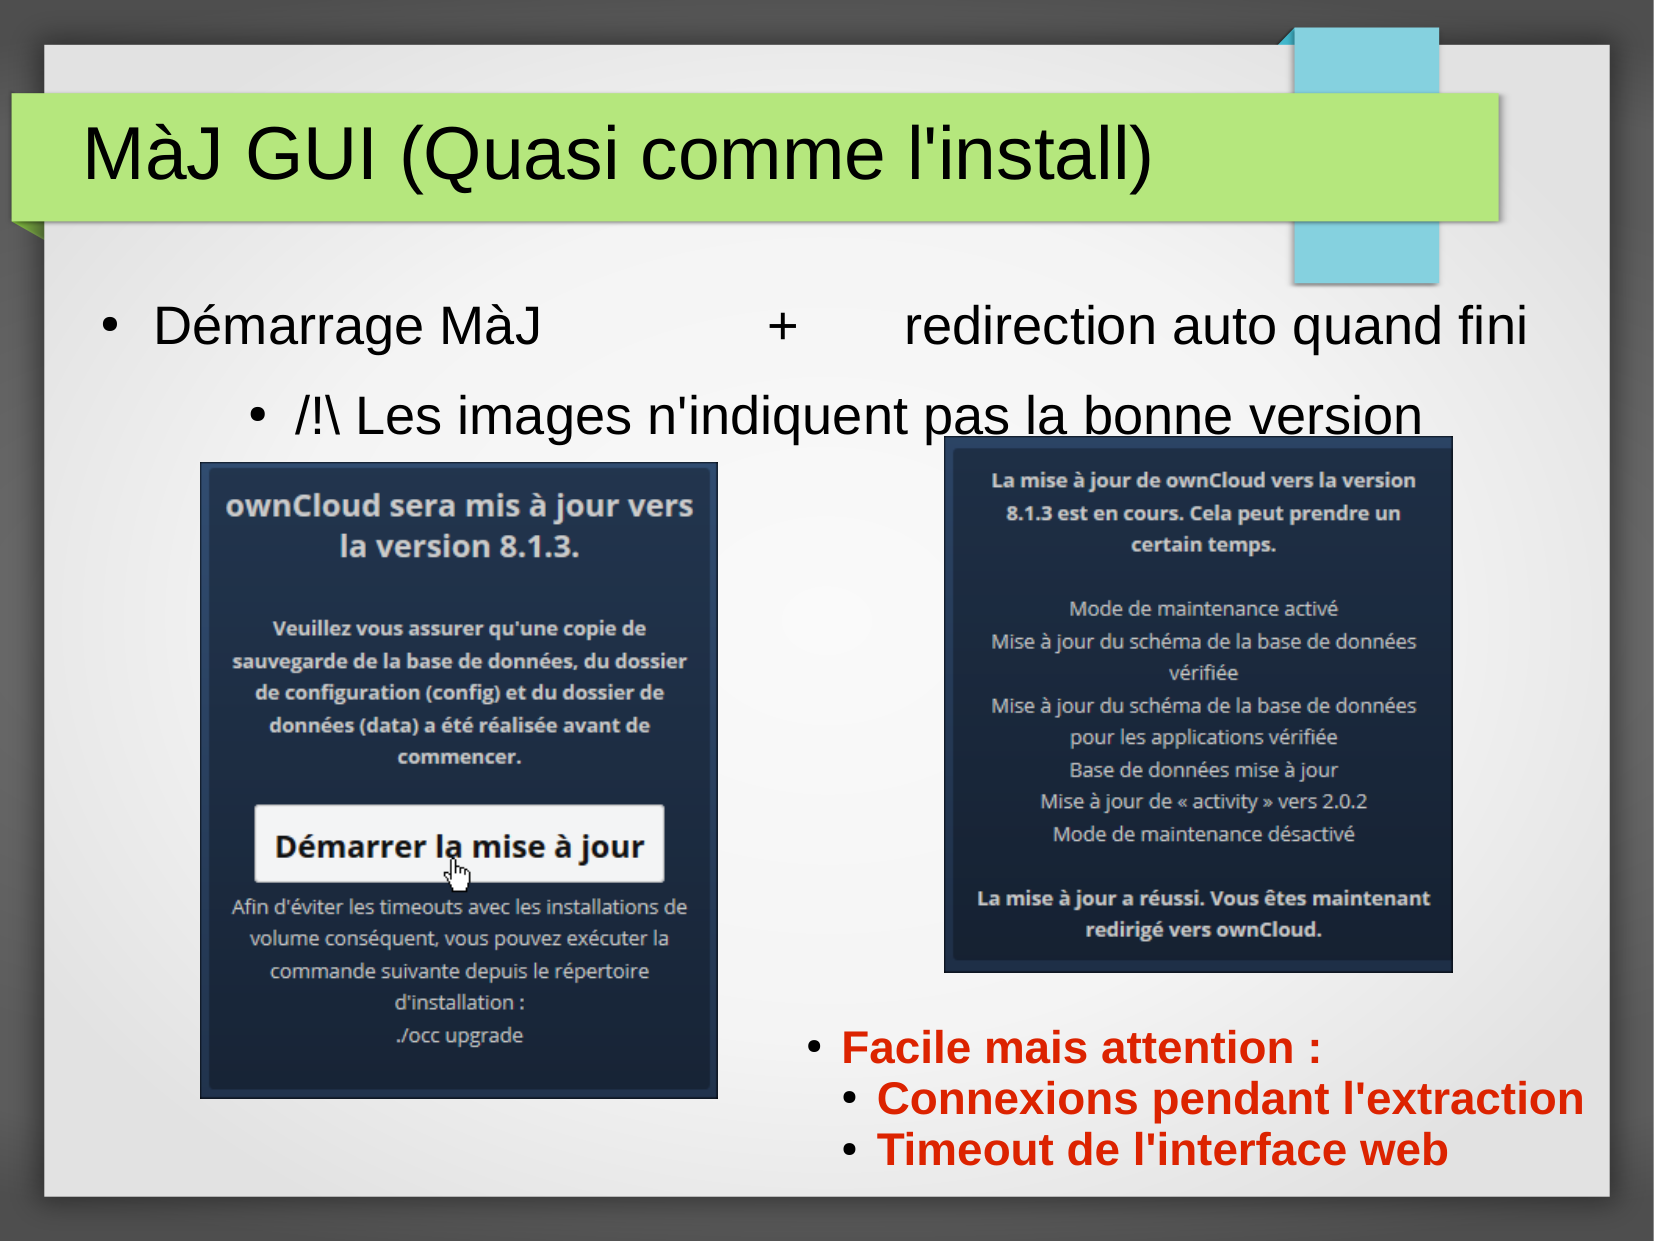

# MàJ GUI (Quasi comme l'install)
Démarrage MàJ + redirection auto quand fini
/!\ Les images n'indiquent pas la bonne version
Facile mais attention :
Connexions pendant l'extraction
Timeout de l'interface web